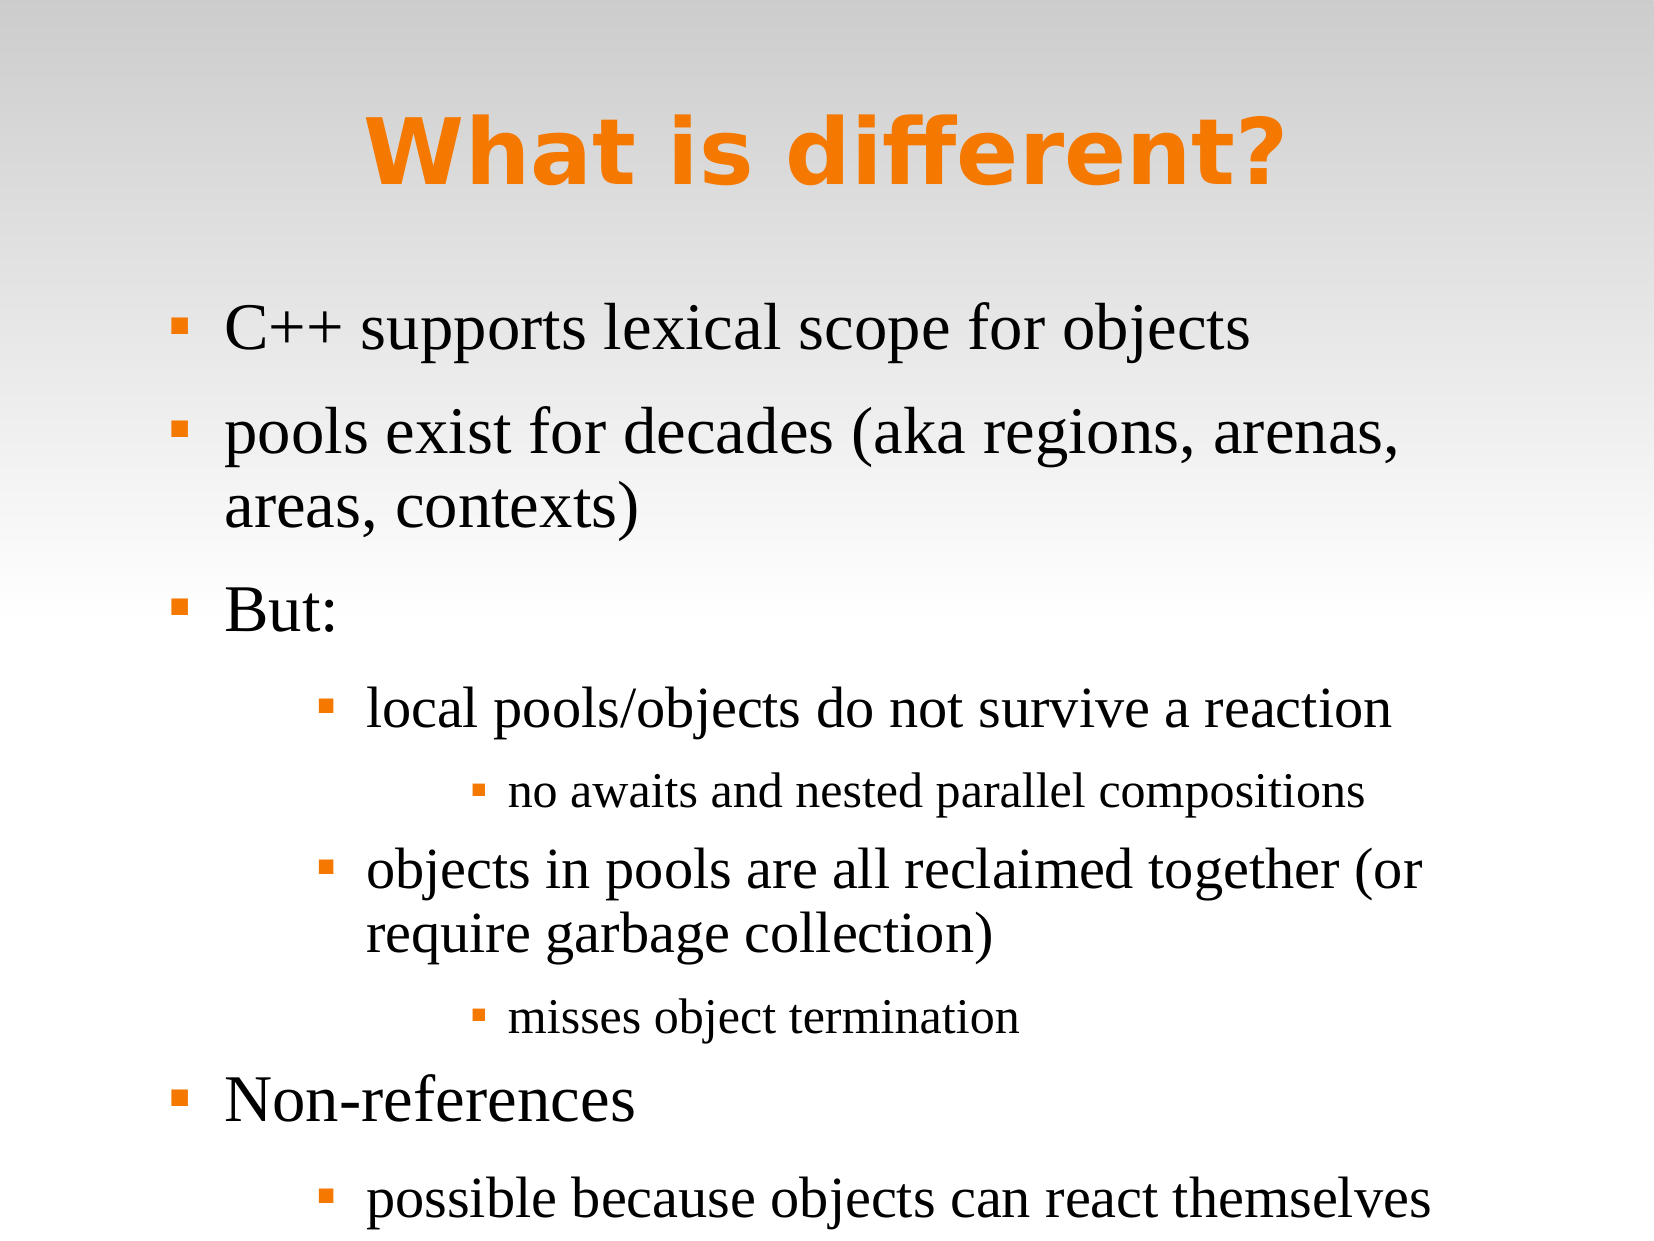

# What is different?
C++ supports lexical scope for objects
pools exist for decades (aka regions, arenas, areas, contexts)
But:
local pools/objects do not survive a reaction
no awaits and nested parallel compositions
objects in pools are all reclaimed together (or require garbage collection)
misses object termination
Non-references
possible because objects can react themselves
no need for listeners lists (which hold a strong reference to the object)
Object termination
related to previous